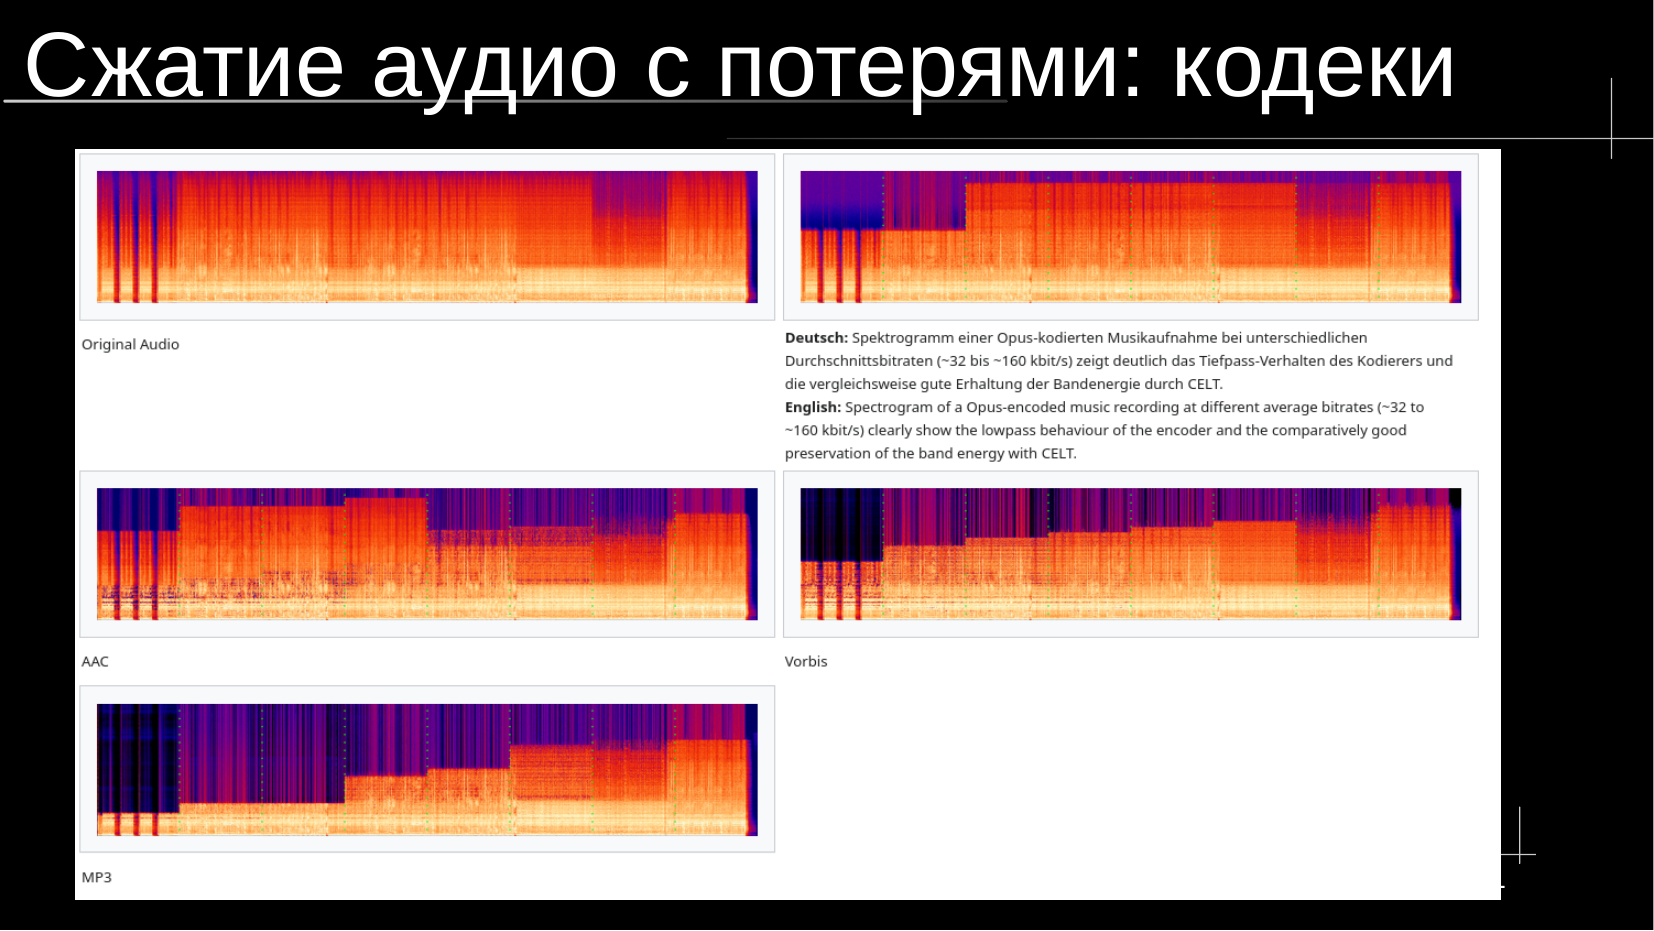

# Сжатие аудио с потерями: кодеки
31